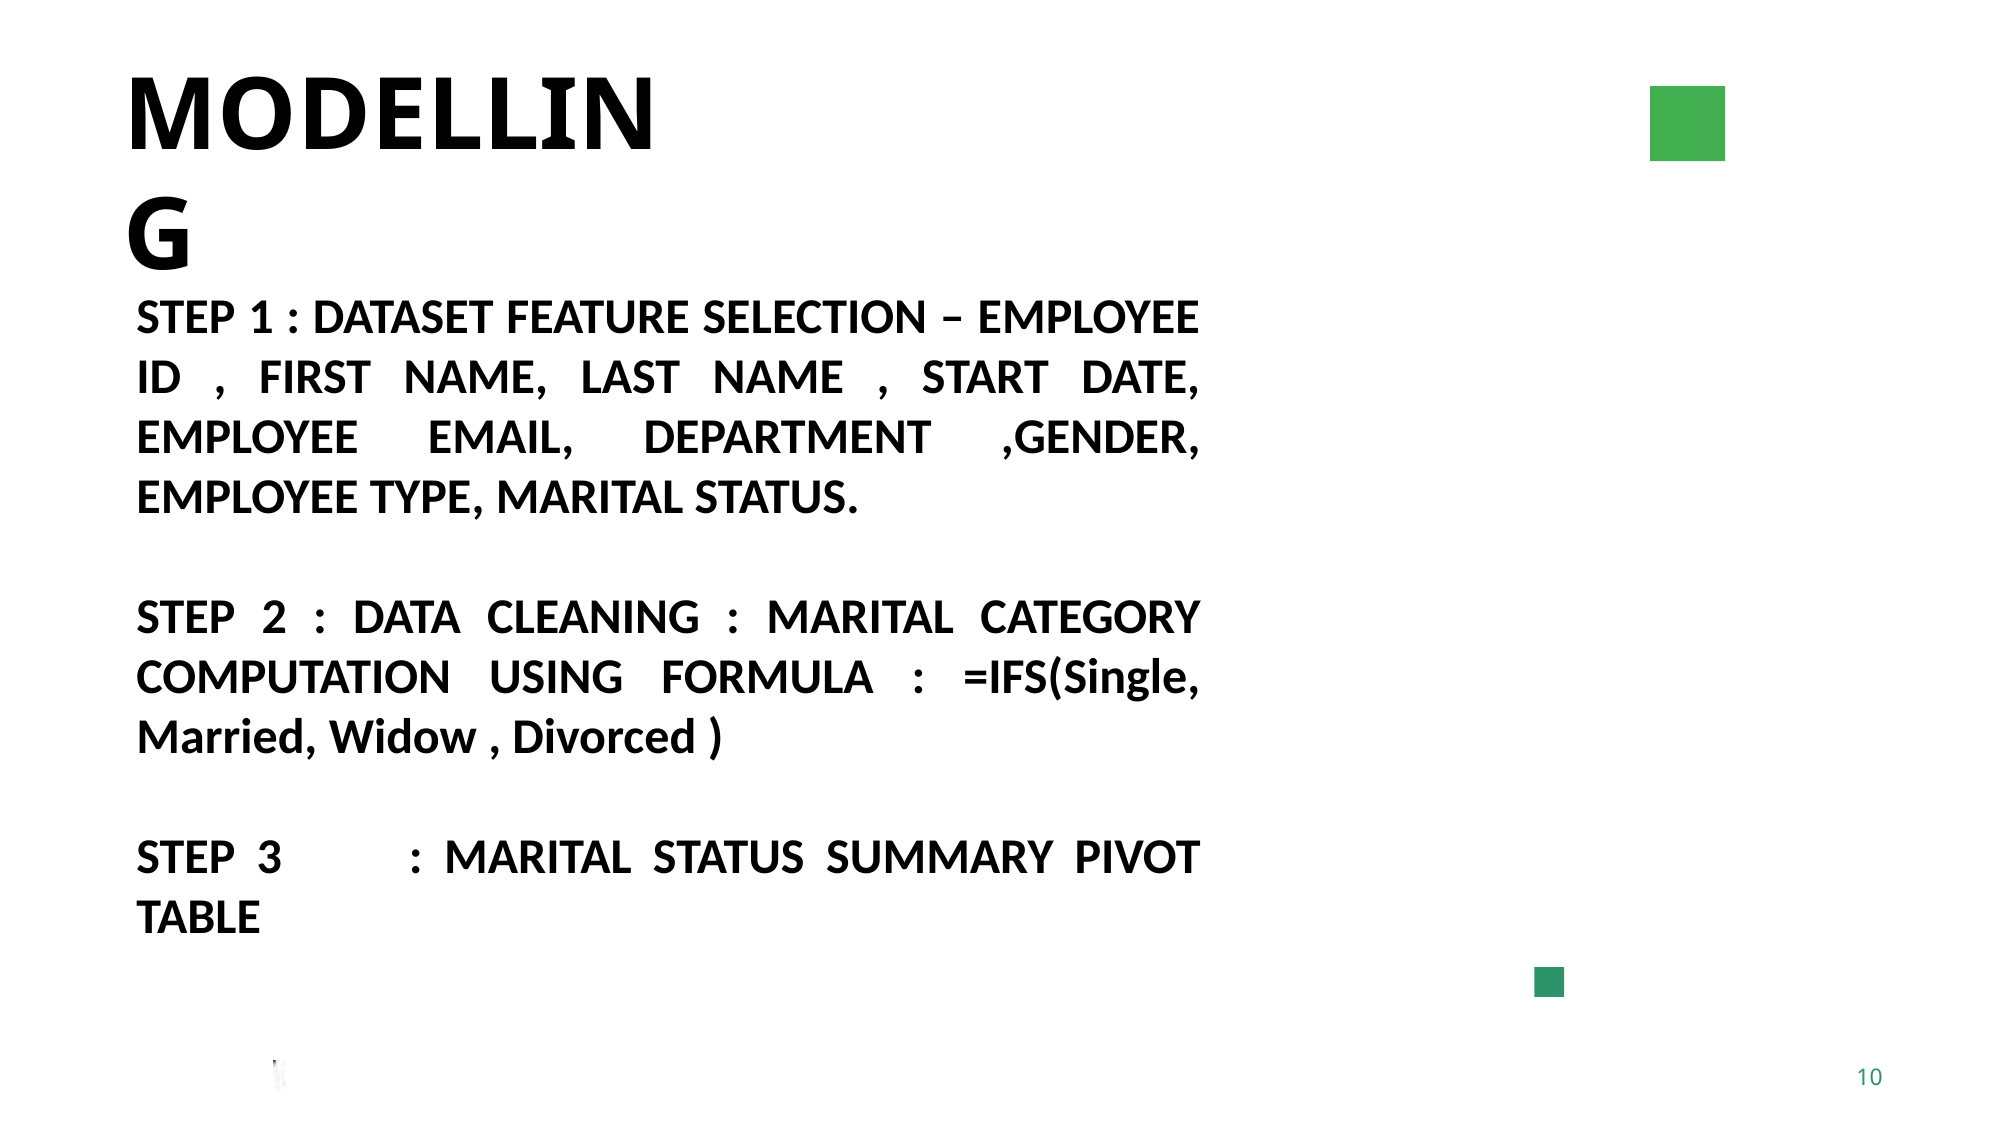

MODELLING
STEP 1 : DATASET FEATURE SELECTION – EMPLOYEE ID , FIRST NAME, LAST NAME , START DATE, EMPLOYEE EMAIL, DEPARTMENT ,GENDER, EMPLOYEE TYPE, MARITAL STATUS.
STEP 2 : DATA CLEANING : MARITAL CATEGORY COMPUTATION USING FORMULA : =IFS(Single, Married, Widow , Divorced )
STEP 3 : MARITAL STATUS SUMMARY PIVOT TABLE